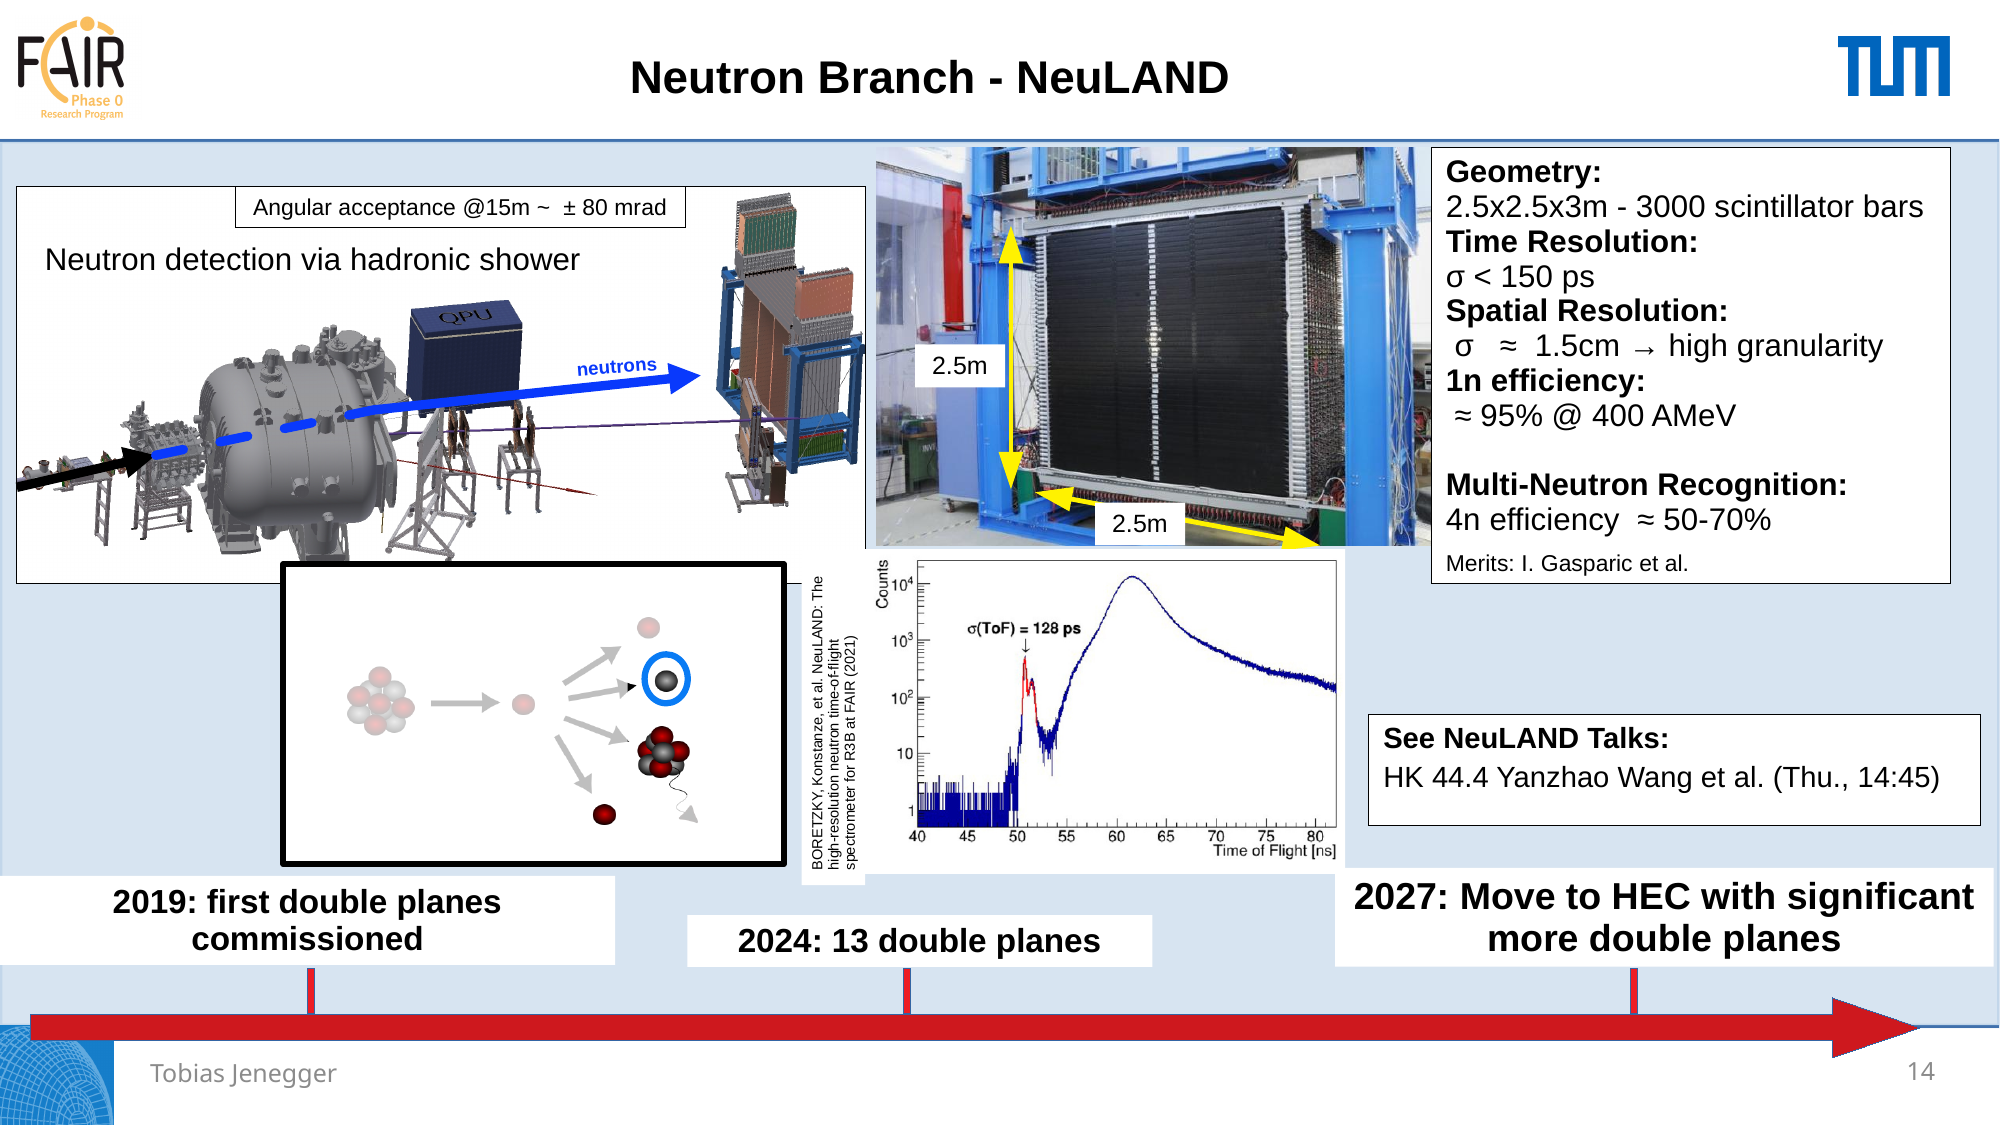

Neutron Branch - NeuLAND
Geometry:
2.5x2.5x3m - 3000 scintillator bars
Time Resolution:
σ < 150 ps
Spatial Resolution:
 σ ≈ 1.5cm → high granularity
1n efficiency:
 ≈ 95% @ 400 AMeV
Multi-Neutron Recognition:
4n efficiency ≈ 50-70%
Merits: I. Gasparic et al.
neutrons
Angular acceptance @15m ~ ± 80 mrad
Neutron detection via hadronic shower
2.5m
2.5m
BORETZKY, Konstanze, et al. NeuLAND: The high-resolution neutron time-of-flight spectrometer for R3B at FAIR (2021)
See NeuLAND Talks:
HK 44.4 Yanzhao Wang et al. (Thu., 14:45)
2027: Move to HEC with significant more double planes
2019: first double planes commissioned
2024: 13 double planes
14